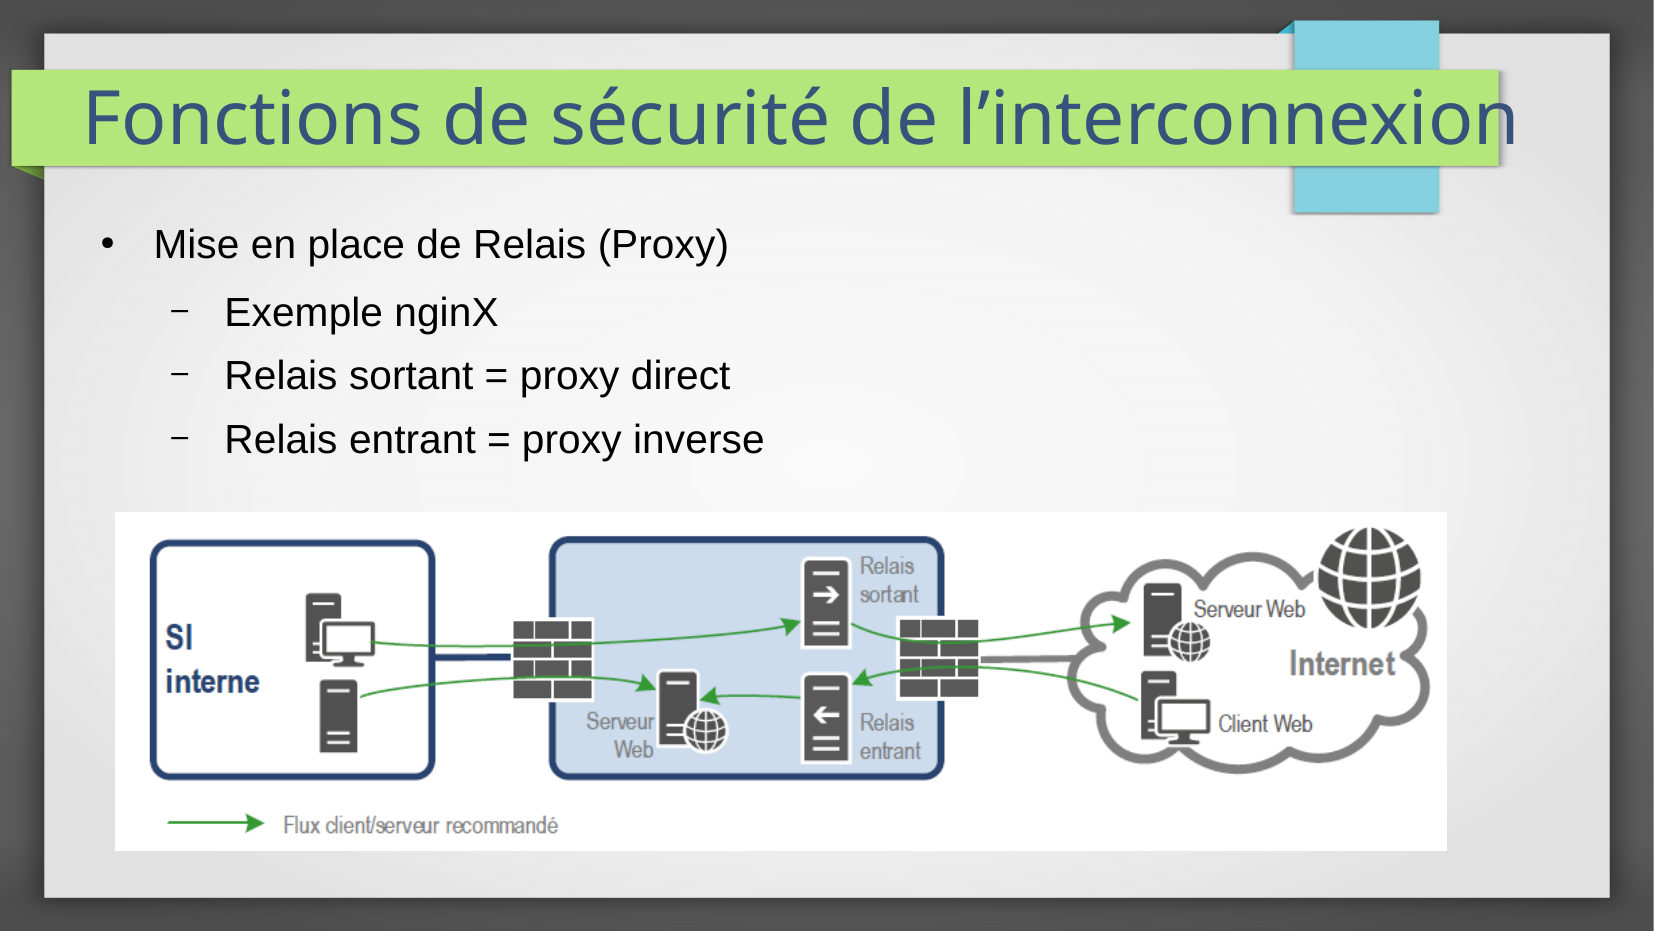

# Fonctions de sécurité de l’interconnexion
Mise en place de Relais (Proxy)
Exemple nginX
Relais sortant = proxy direct
Relais entrant = proxy inverse